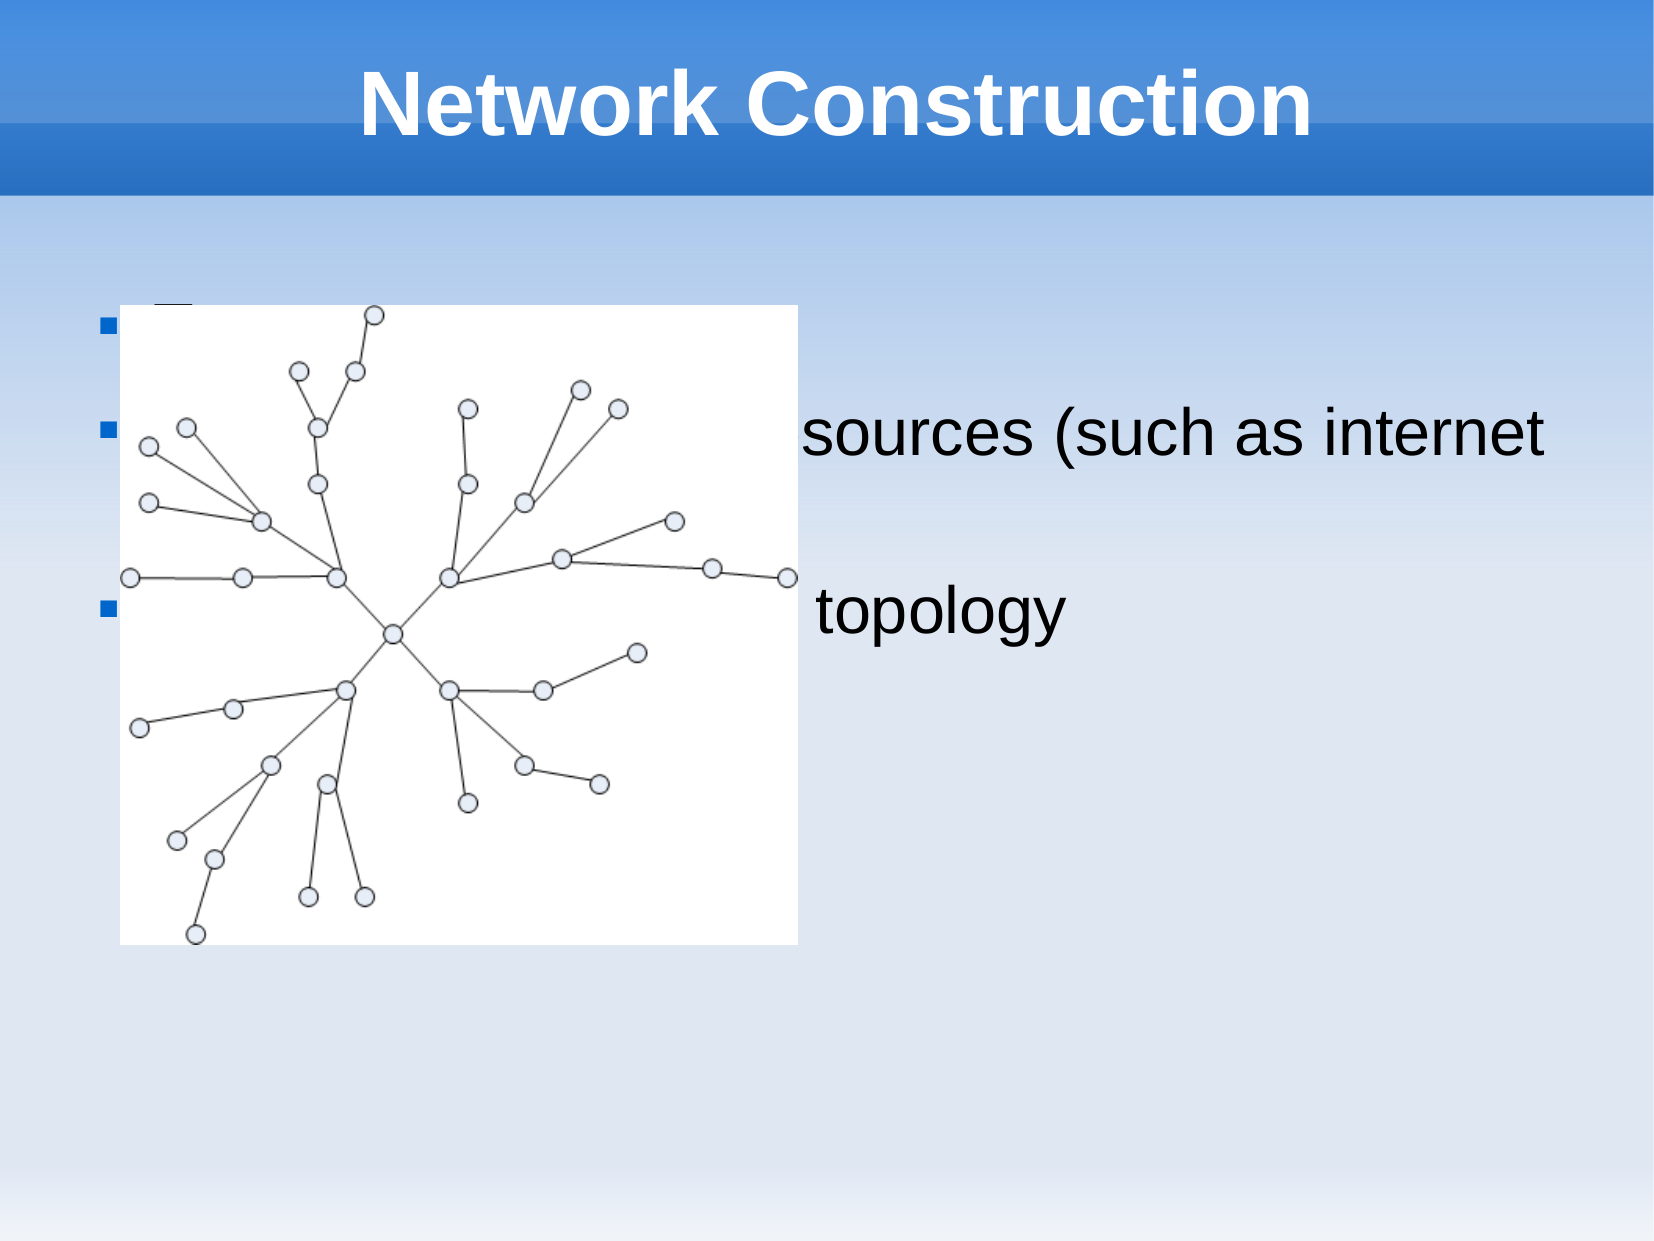

# Network Construction
Tree structure
Usually root shares resources (such as internet connectivity)
Multiple trees in given topology